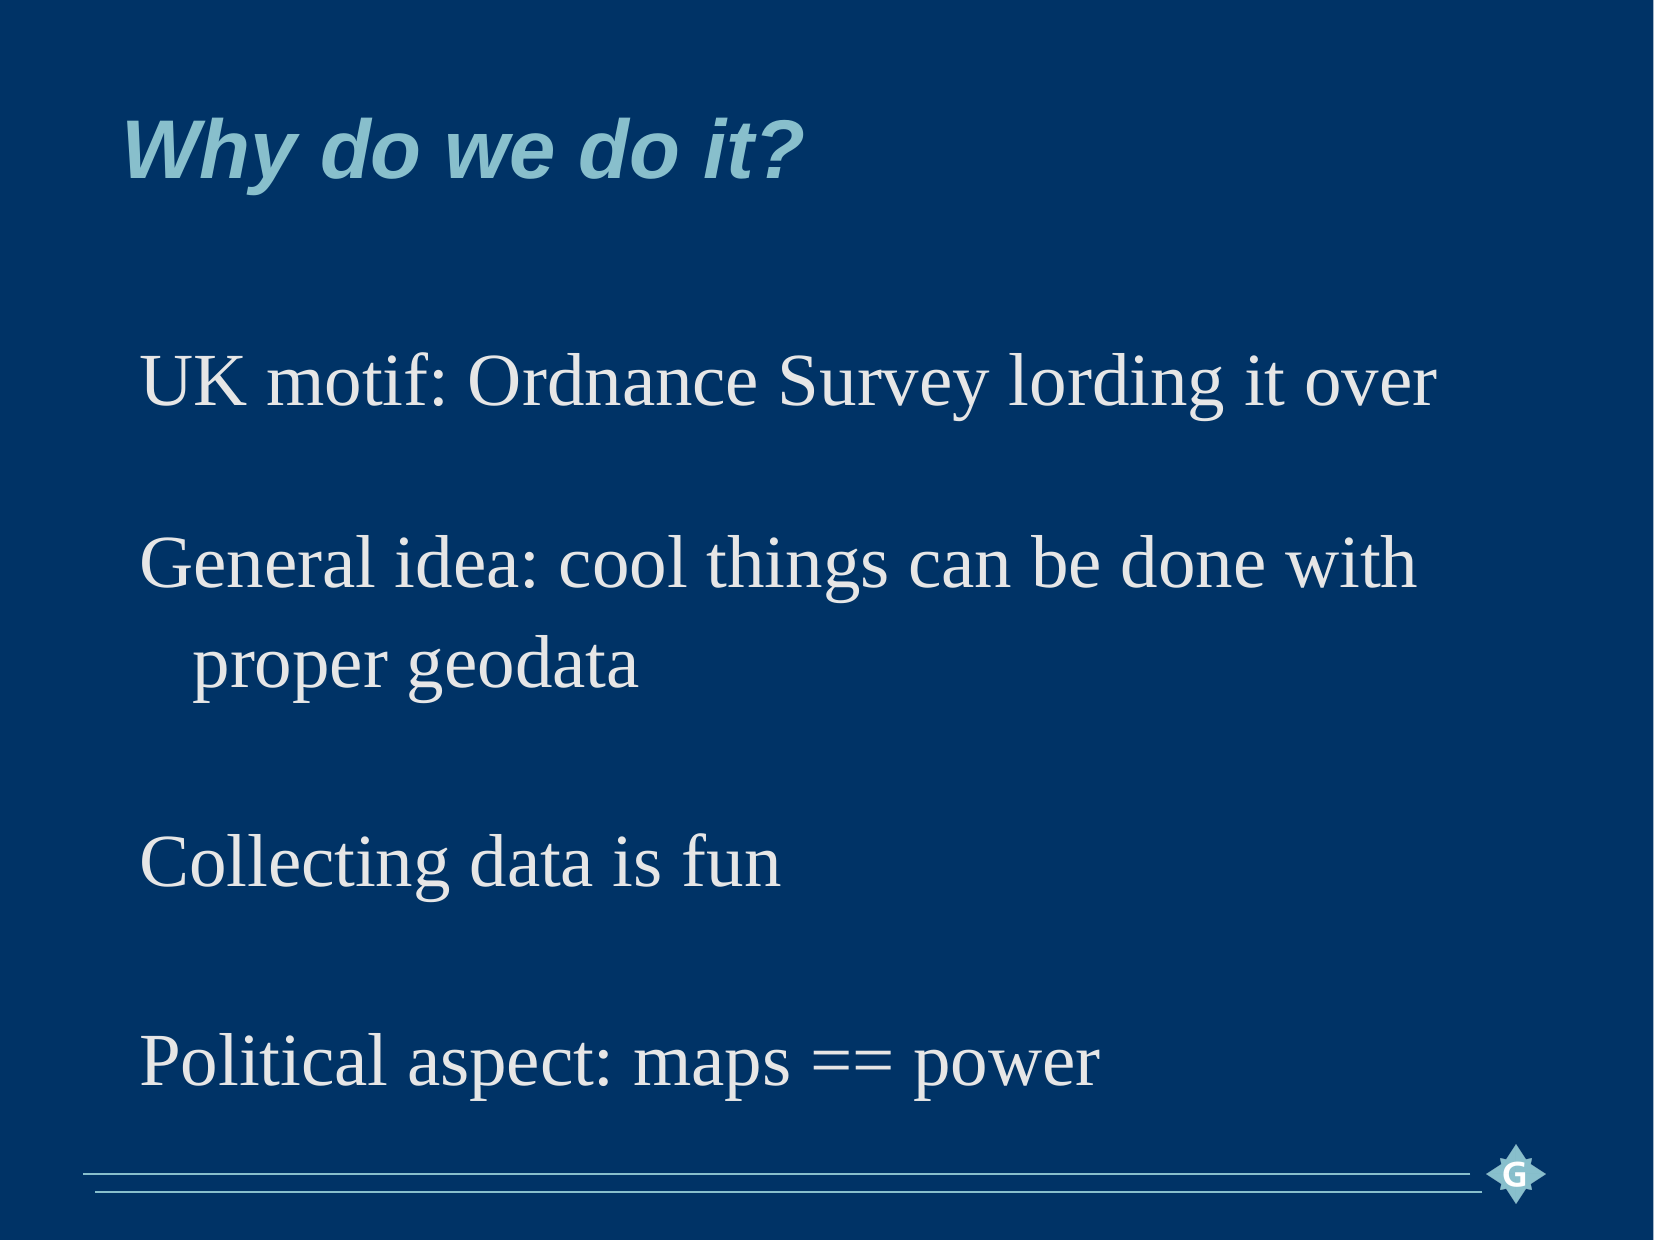

# Why do we do it?
UK motif: Ordnance Survey lording it over
General idea: cool things can be done with proper geodata
Collecting data is fun
Political aspect: maps == power